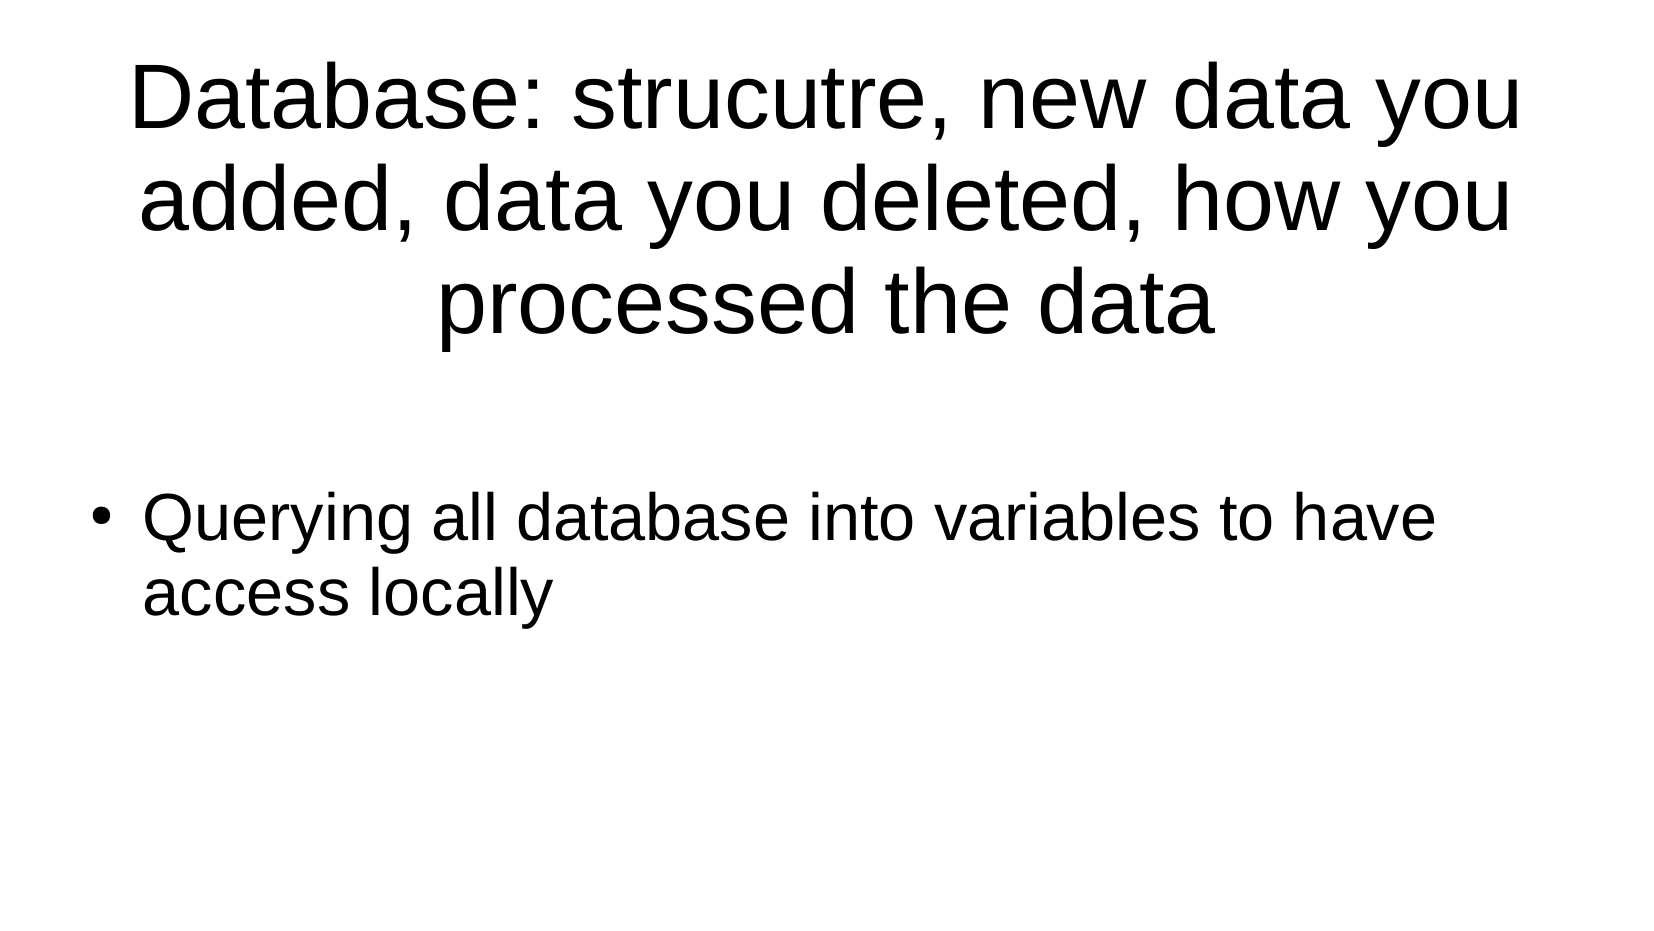

# Database: strucutre, new data you added, data you deleted, how you processed the data
Querying all database into variables to have access locally